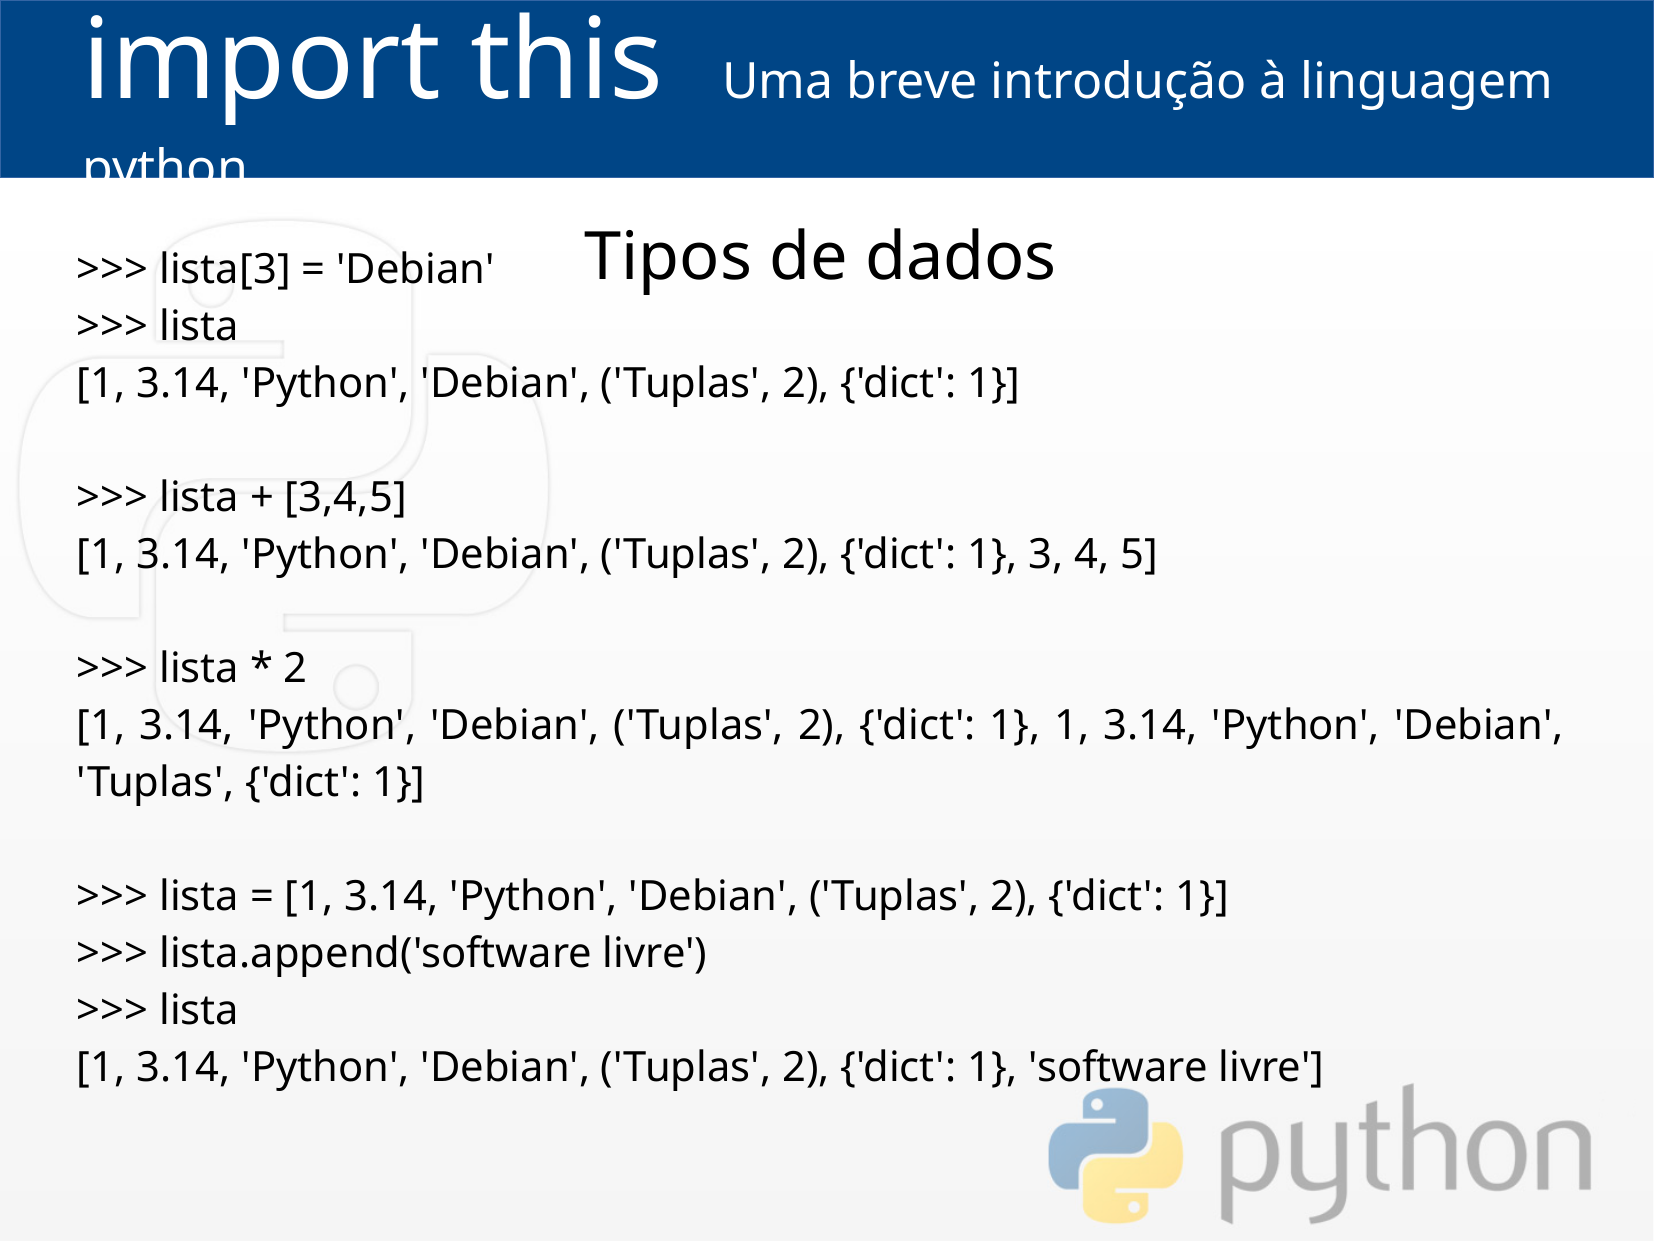

import this Uma breve introdução à linguagem python
Tipos de dados
# >>> lista[3] = 'Debian'
>>> lista
[1, 3.14, 'Python', 'Debian', ('Tuplas', 2), {'dict': 1}]
>>> lista + [3,4,5]
[1, 3.14, 'Python', 'Debian', ('Tuplas', 2), {'dict': 1}, 3, 4, 5]
>>> lista * 2
[1, 3.14, 'Python', 'Debian', ('Tuplas', 2), {'dict': 1}, 1, 3.14, 'Python', 'Debian', 'Tuplas', {'dict': 1}]
>>> lista = [1, 3.14, 'Python', 'Debian', ('Tuplas', 2), {'dict': 1}]
>>> lista.append('software livre')
>>> lista
[1, 3.14, 'Python', 'Debian', ('Tuplas', 2), {'dict': 1}, 'software livre']